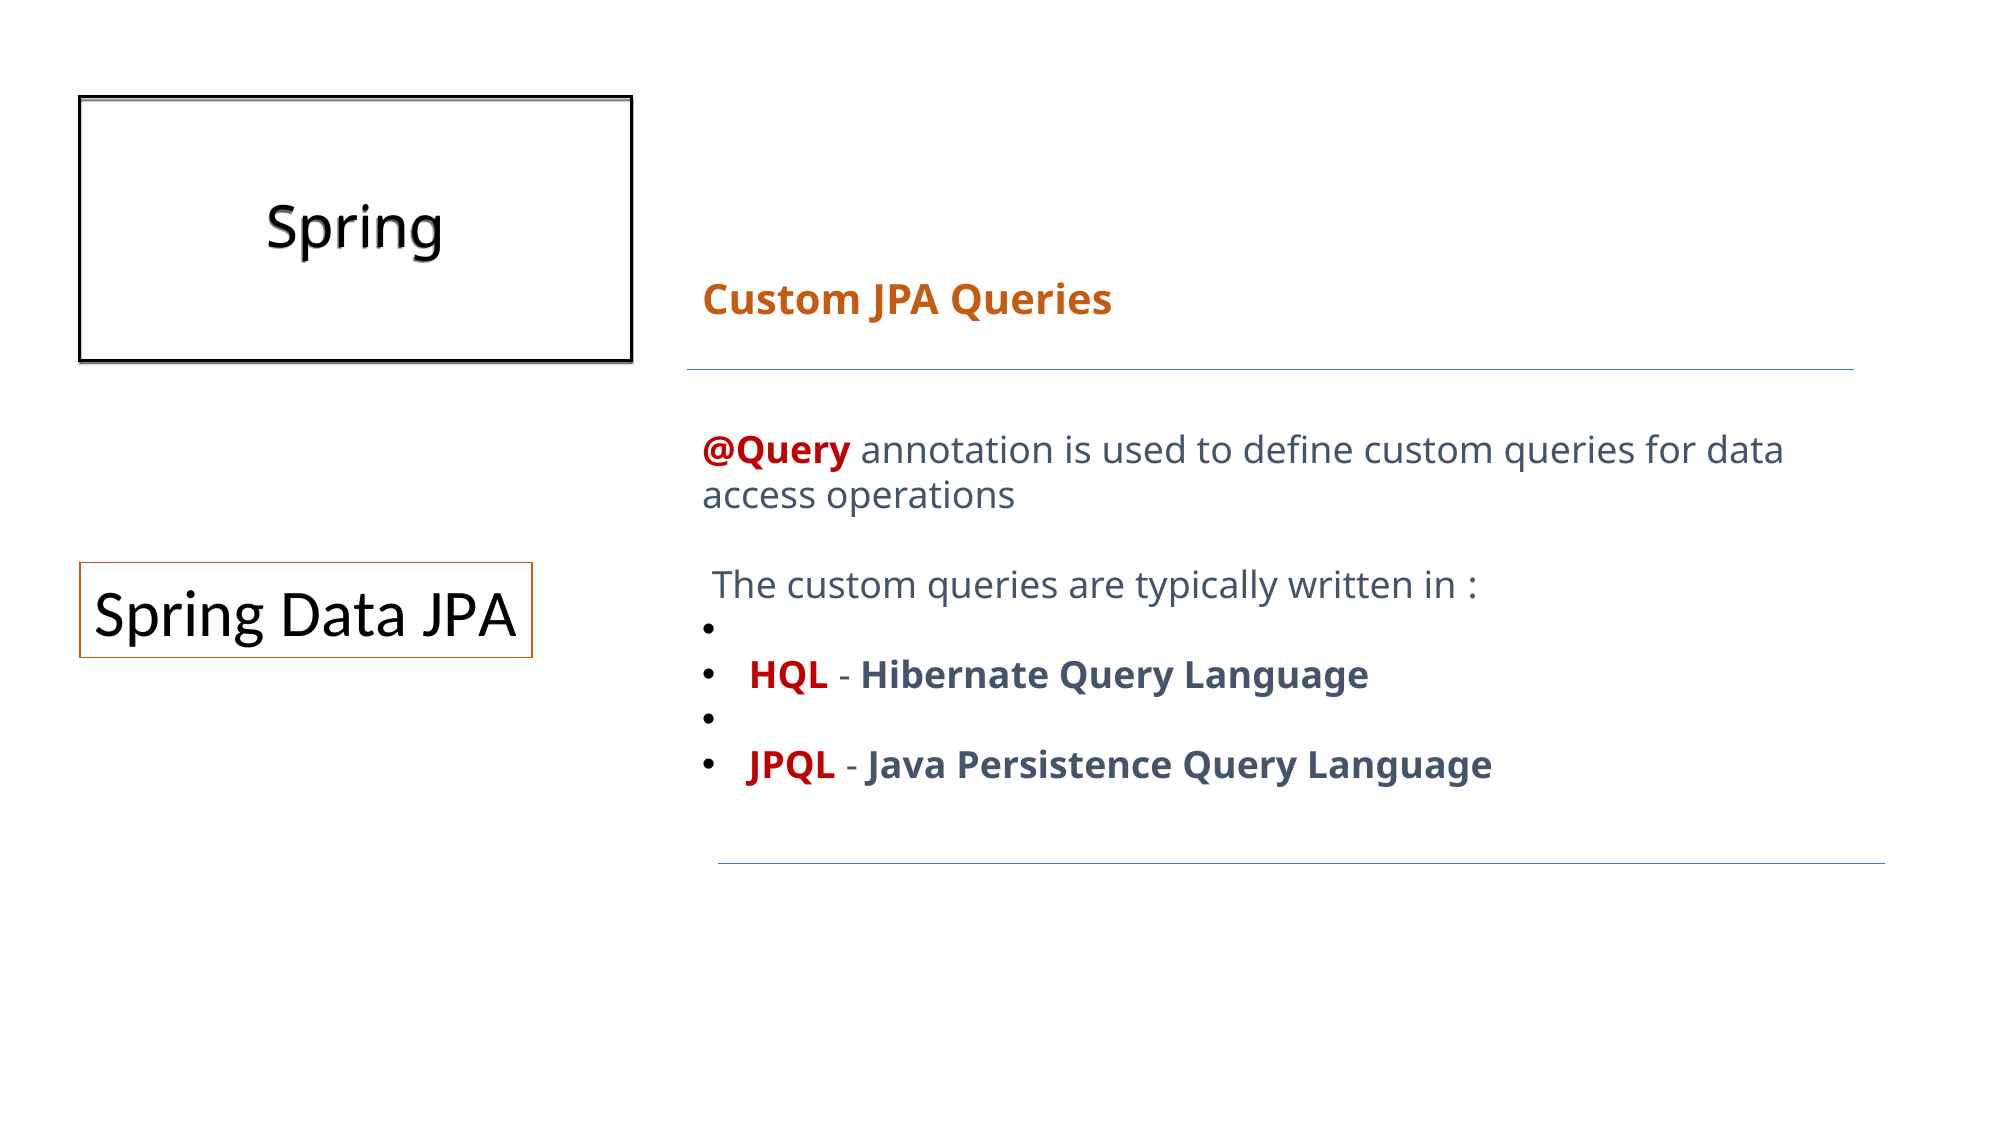

# Spring
Custom JPA Queries
@Query annotation is used to define custom queries for data access operations
 The custom queries are typically written in :
HQL - Hibernate Query Language
JPQL - Java Persistence Query Language
Spring Data JPA